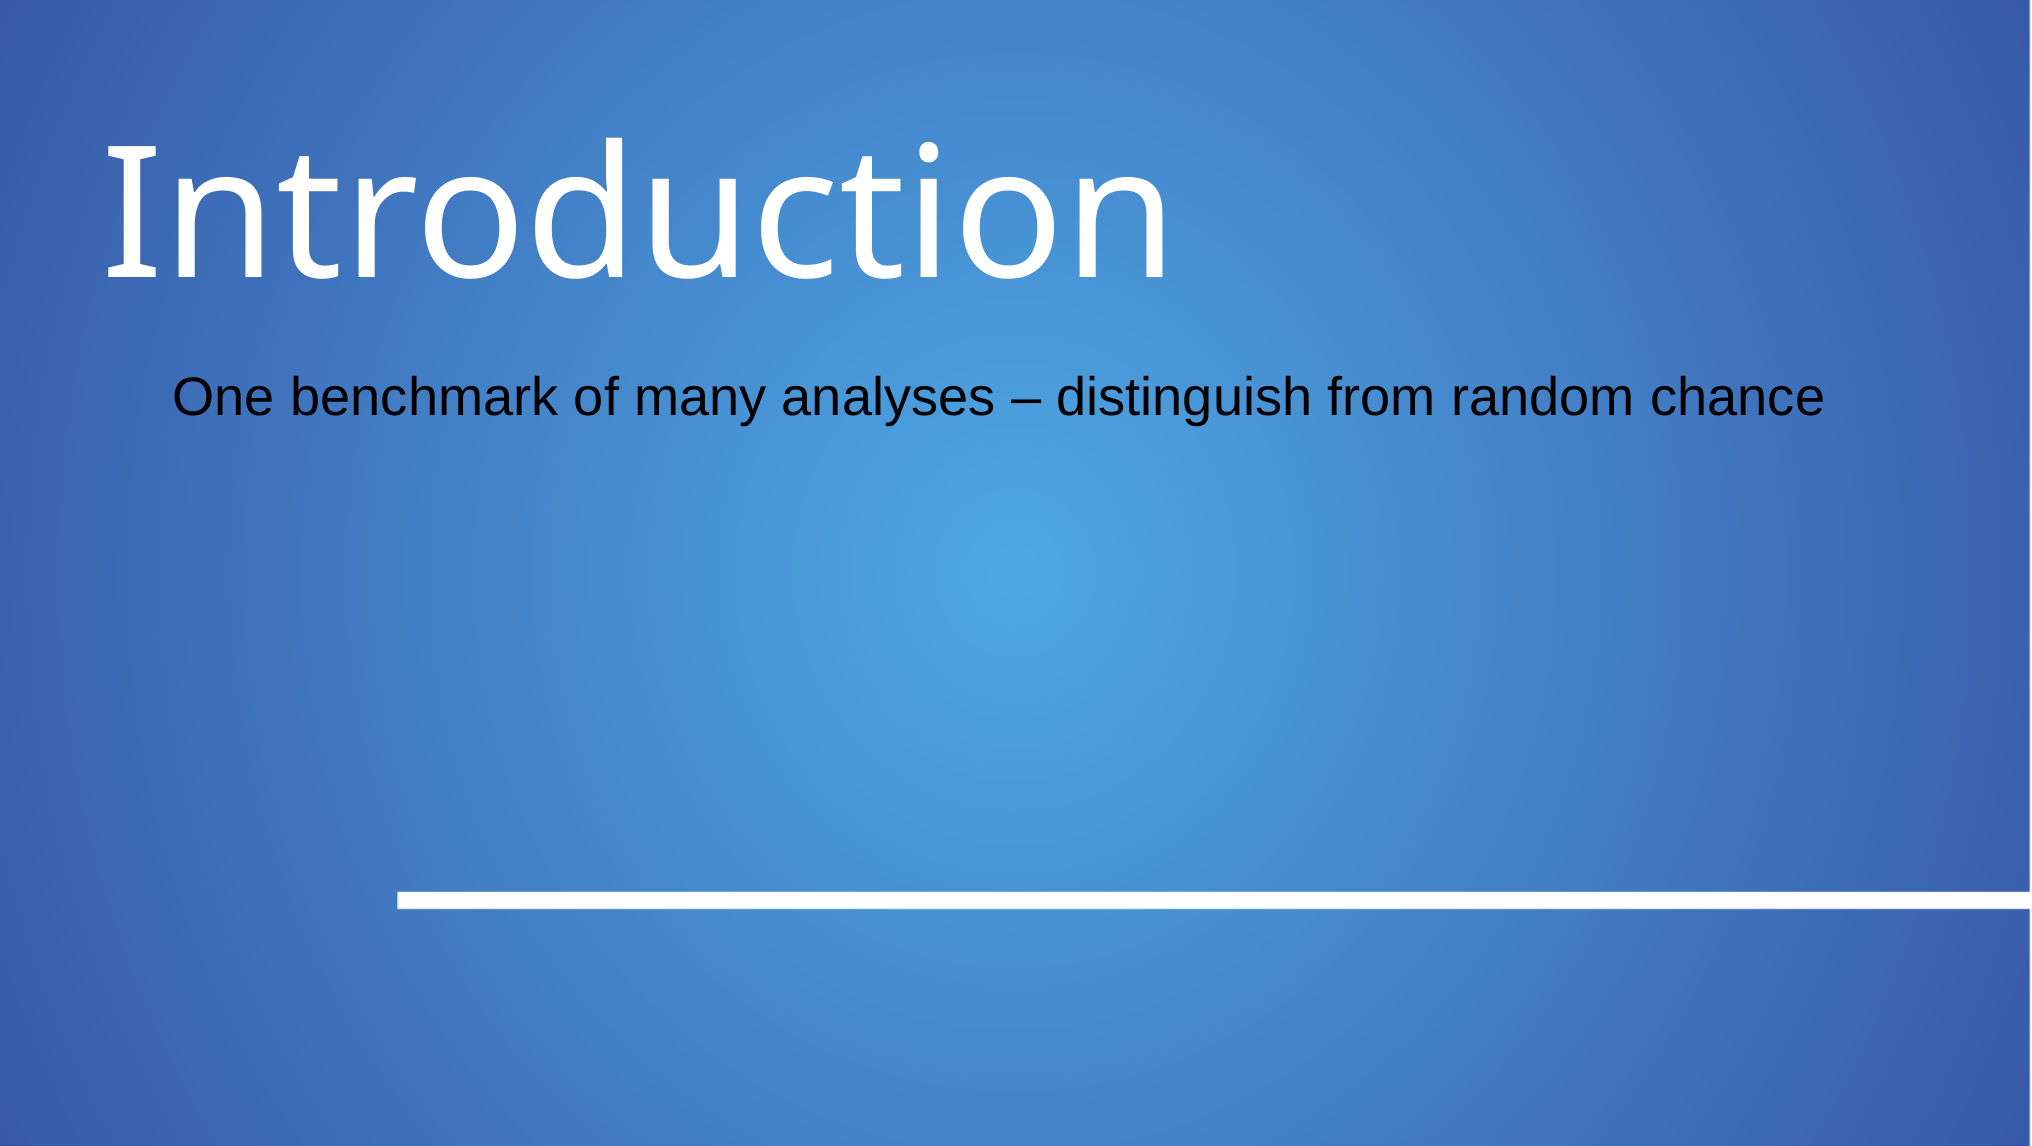

# Introduction
One benchmark of many analyses – distinguish from random chance